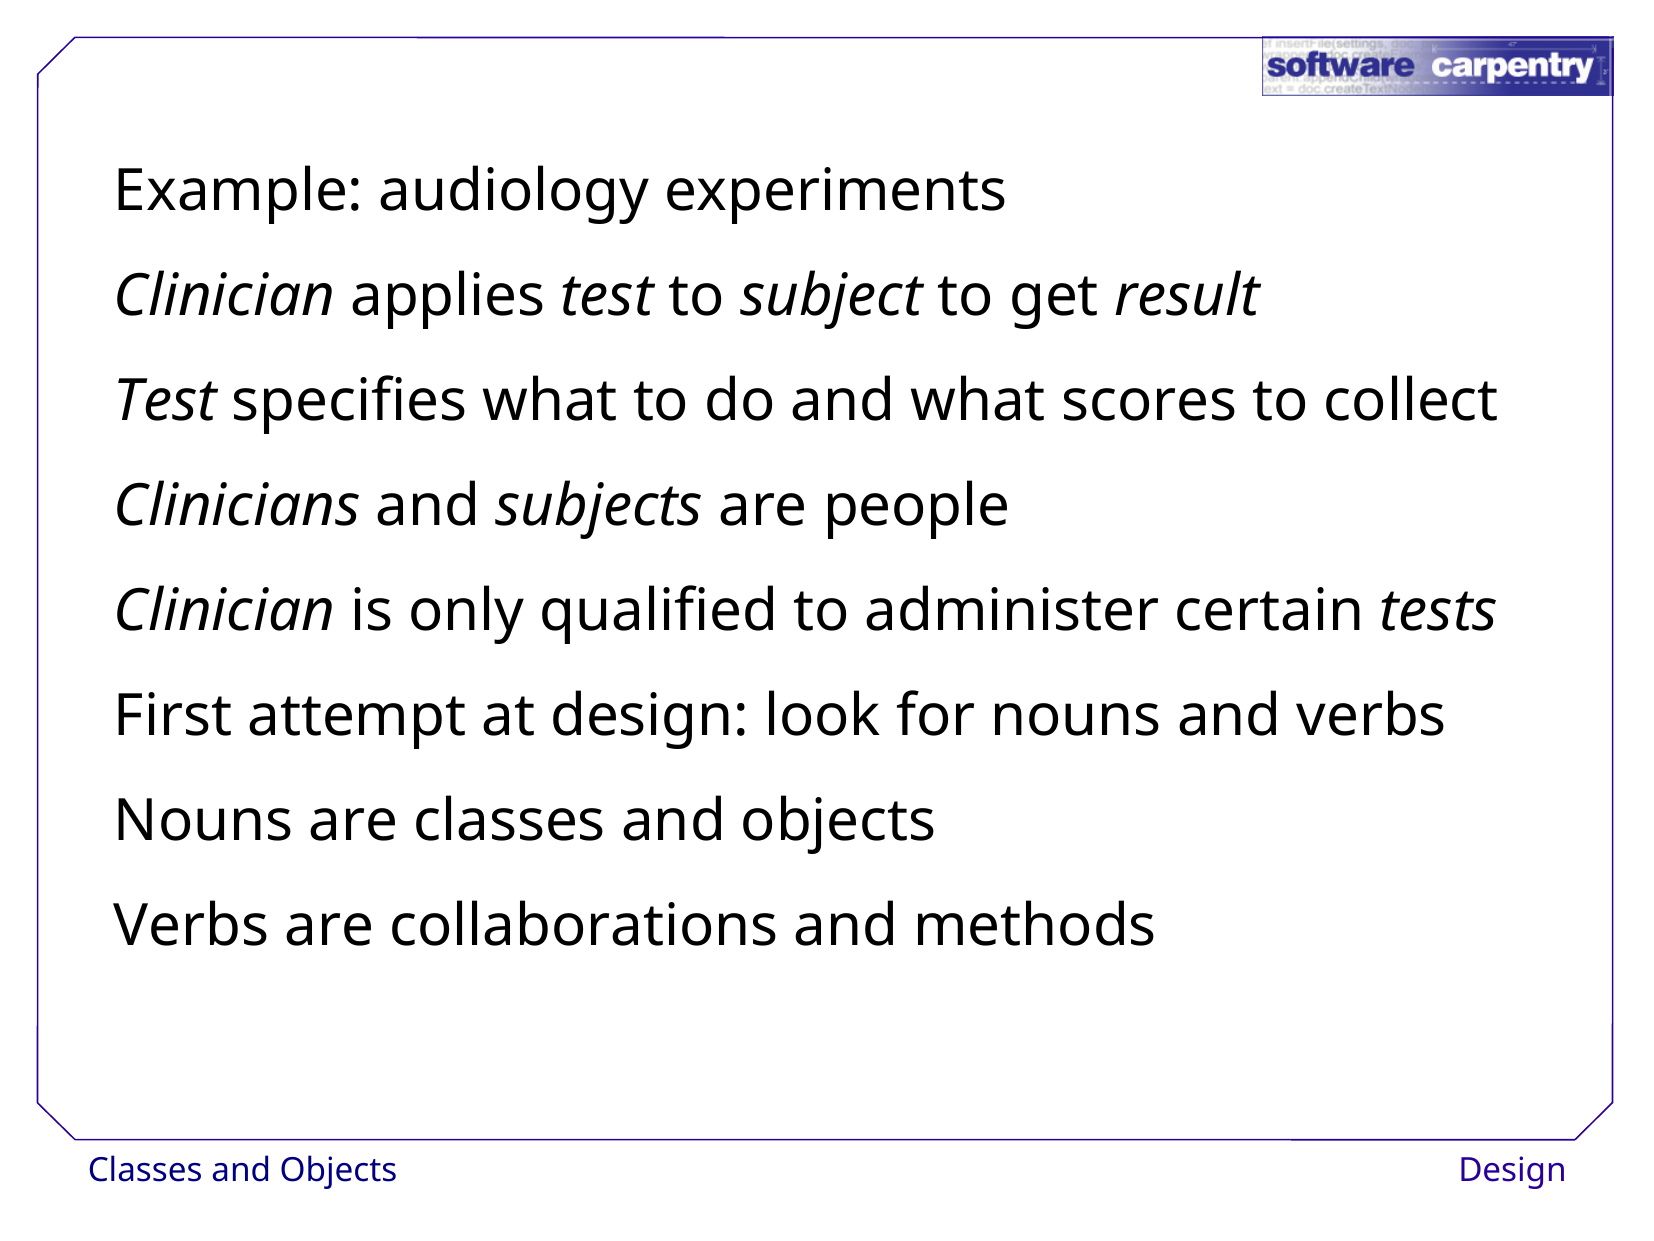

Example: audiology experiments
Clinician applies test to subject to get result
Test specifies what to do and what scores to collect
Clinicians and subjects are people
Clinician is only qualified to administer certain tests
First attempt at design: look for nouns and verbs
Nouns are classes and objects
Verbs are collaborations and methods